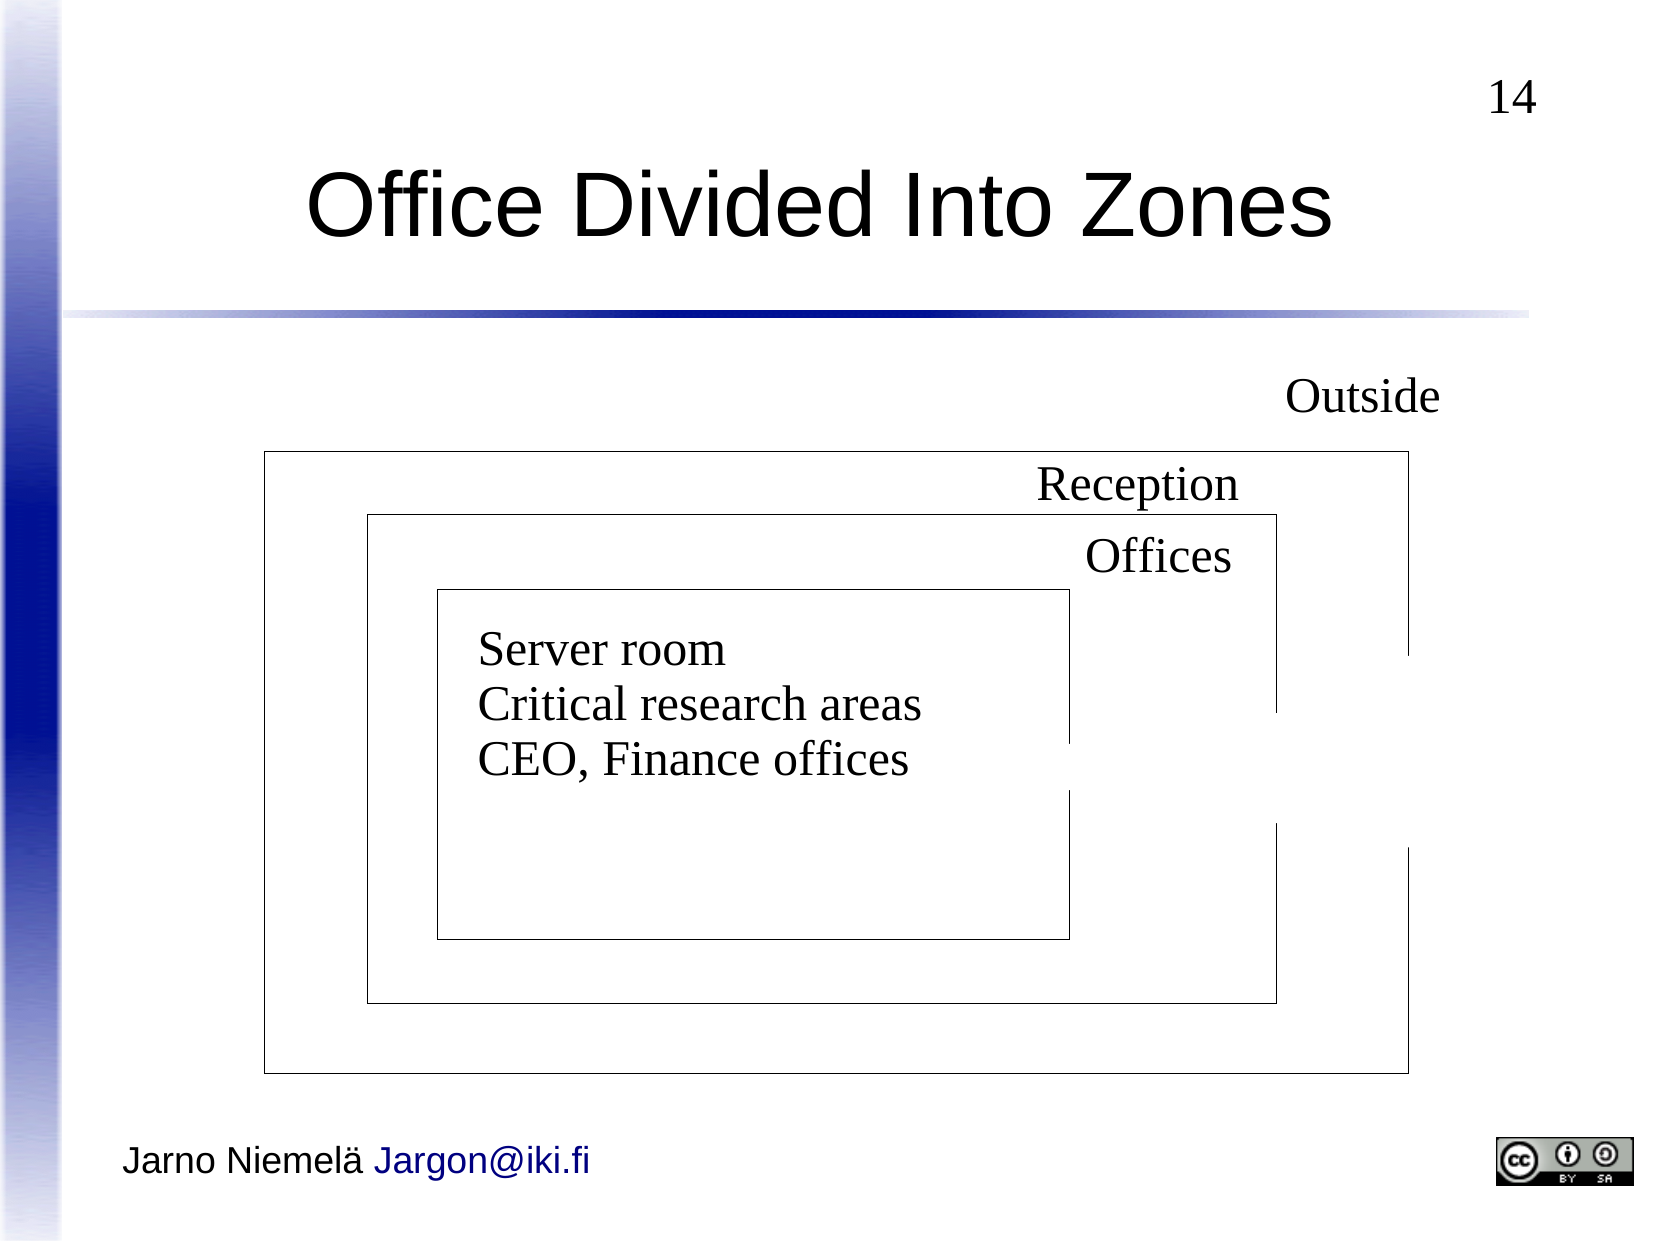

# Office Divided Into Zones
Outside
Reception
Offices
Server room
Critical research areas
CEO, Finance offices